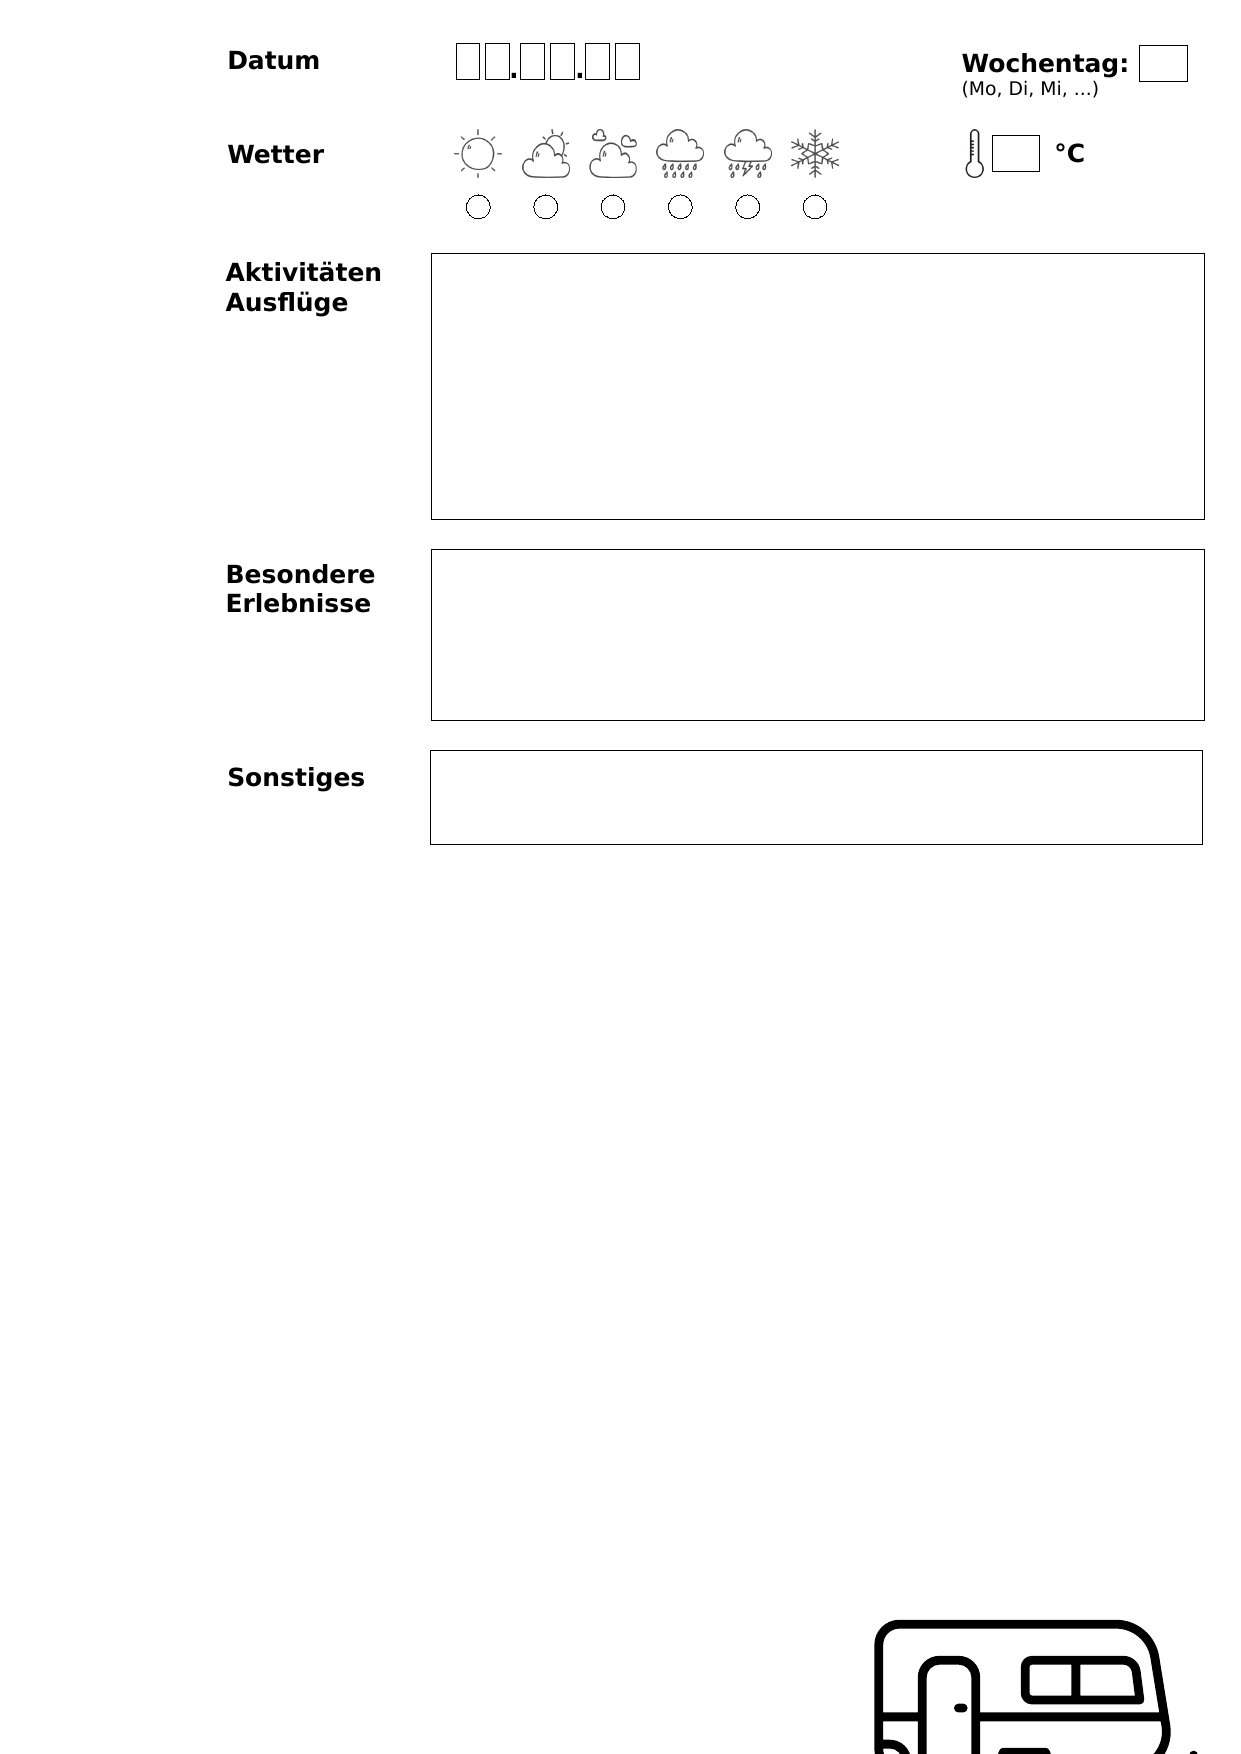

. .
Datum
Wochentag:
(Mo, Di, Mi, ...)
°C
Wetter
Aktivitäten
Ausflüge
Besondere
Erlebnisse
Sonstiges